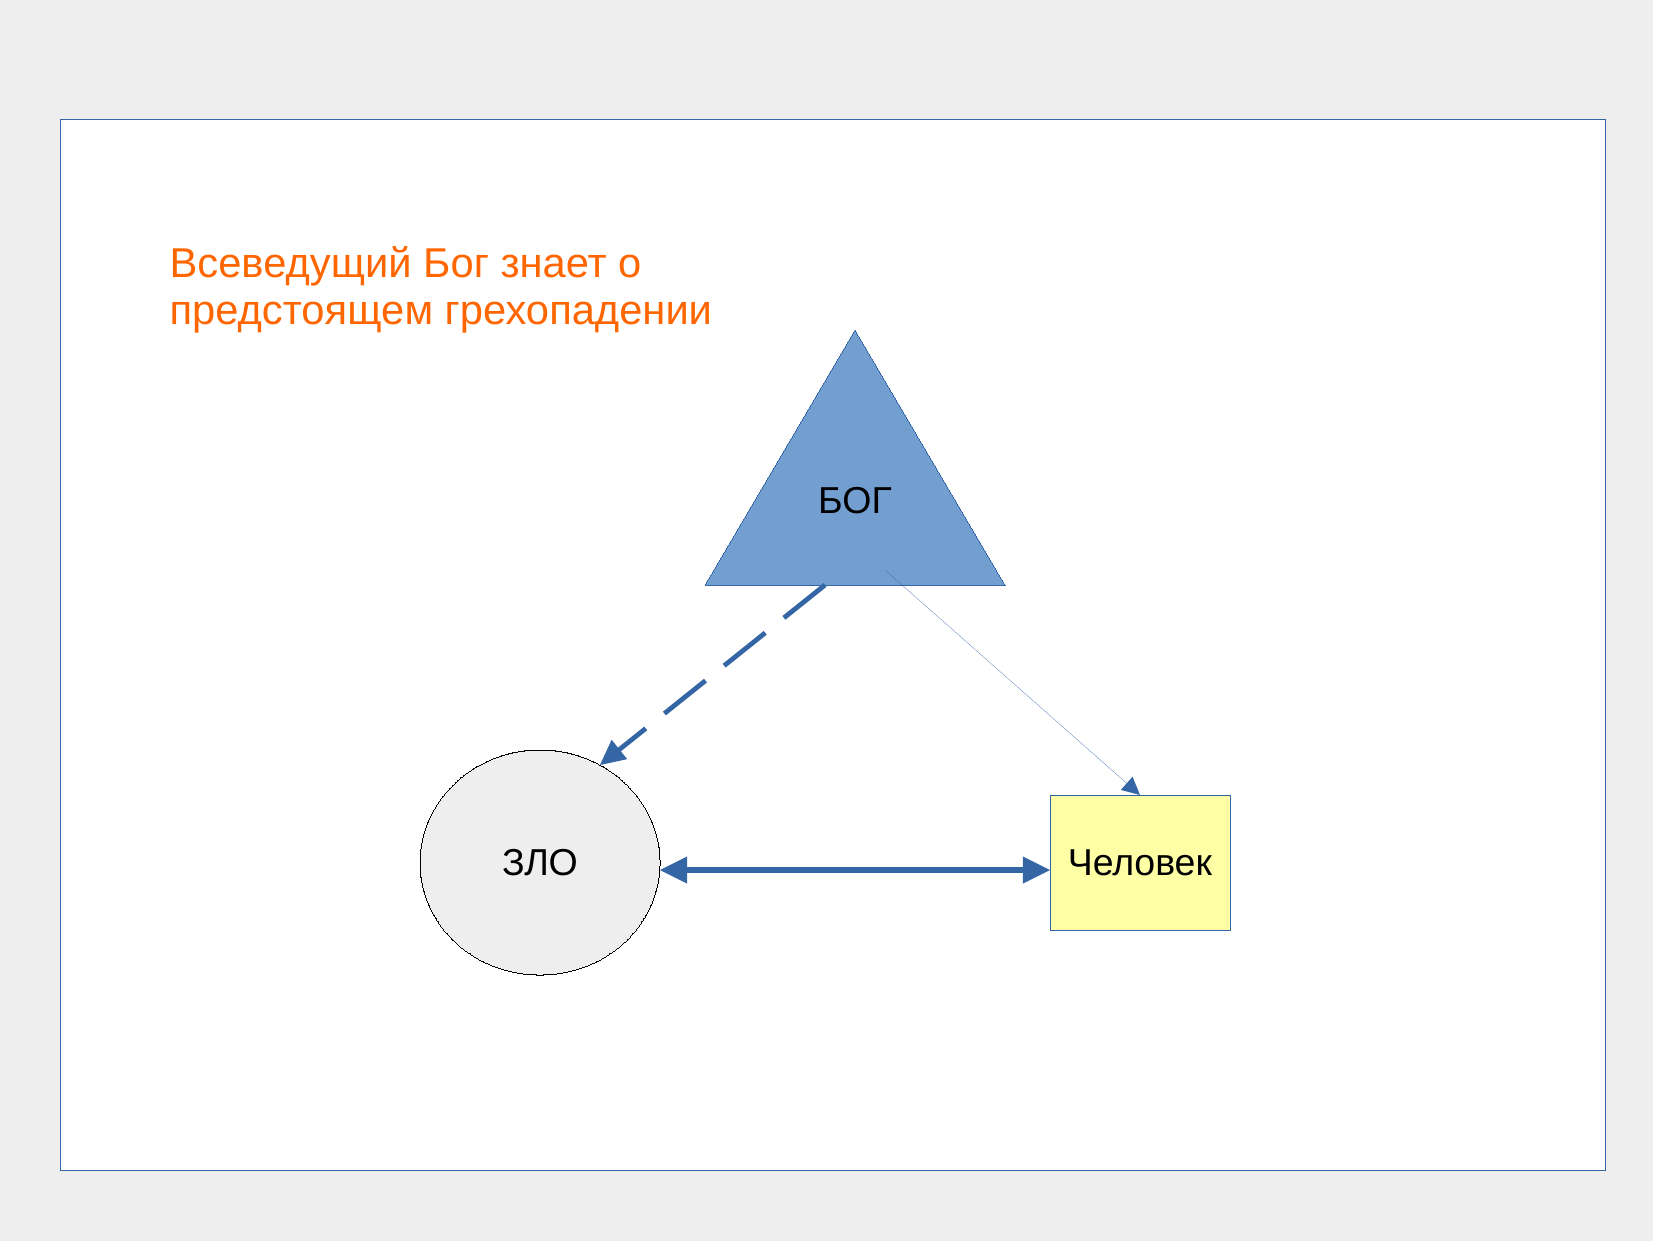

# Всеведущий Бог знает о предстоящем грехопадении
БОГ
ЗЛО
Человек